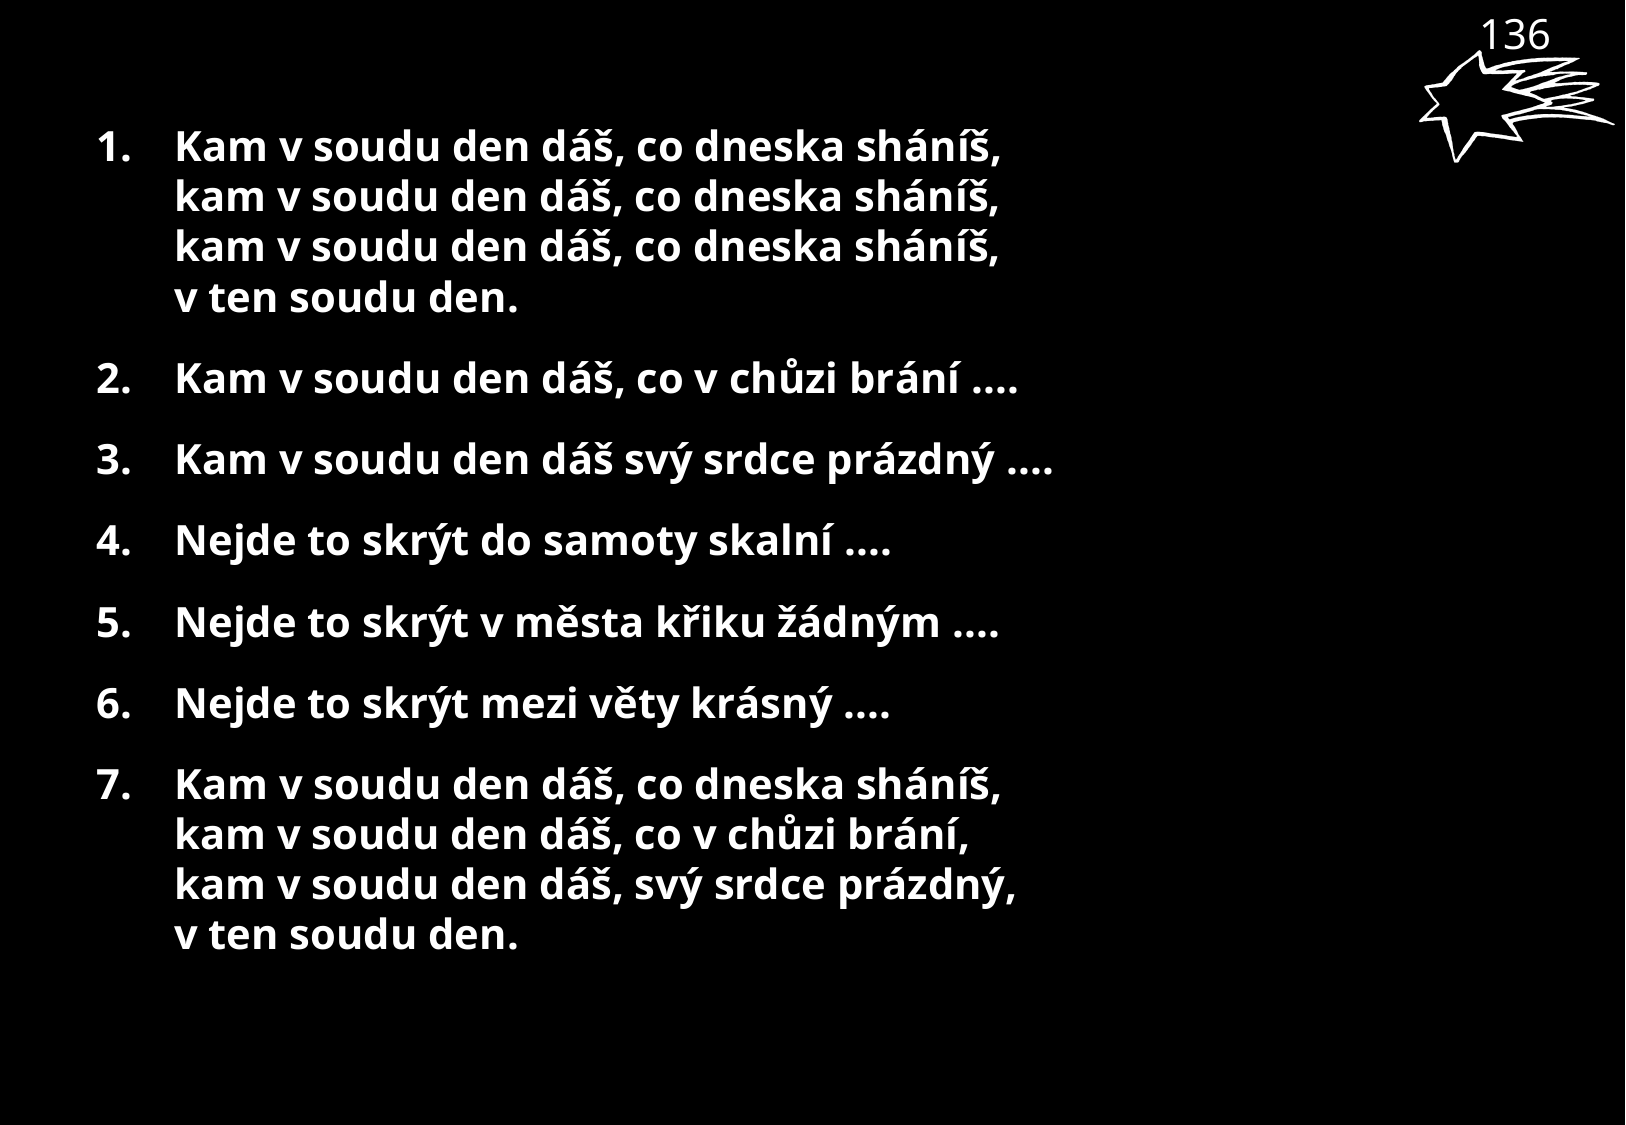

136
# Kam v soudu den dáš, co dneska sháníš, kam v soudu den dáš, co dneska sháníš, kam v soudu den dáš, co dneska sháníš, v ten soudu den.
Kam v soudu den dáš, co v chůzi brání ....
Kam v soudu den dáš svý srdce prázdný ....
Nejde to skrýt do samoty skalní ....
Nejde to skrýt v města křiku žádným ....
Nejde to skrýt mezi věty krásný ....
Kam v soudu den dáš, co dneska sháníš,
kam v soudu den dáš, co v chůzi brání,
kam v soudu den dáš, svý srdce prázdný,
v ten soudu den.